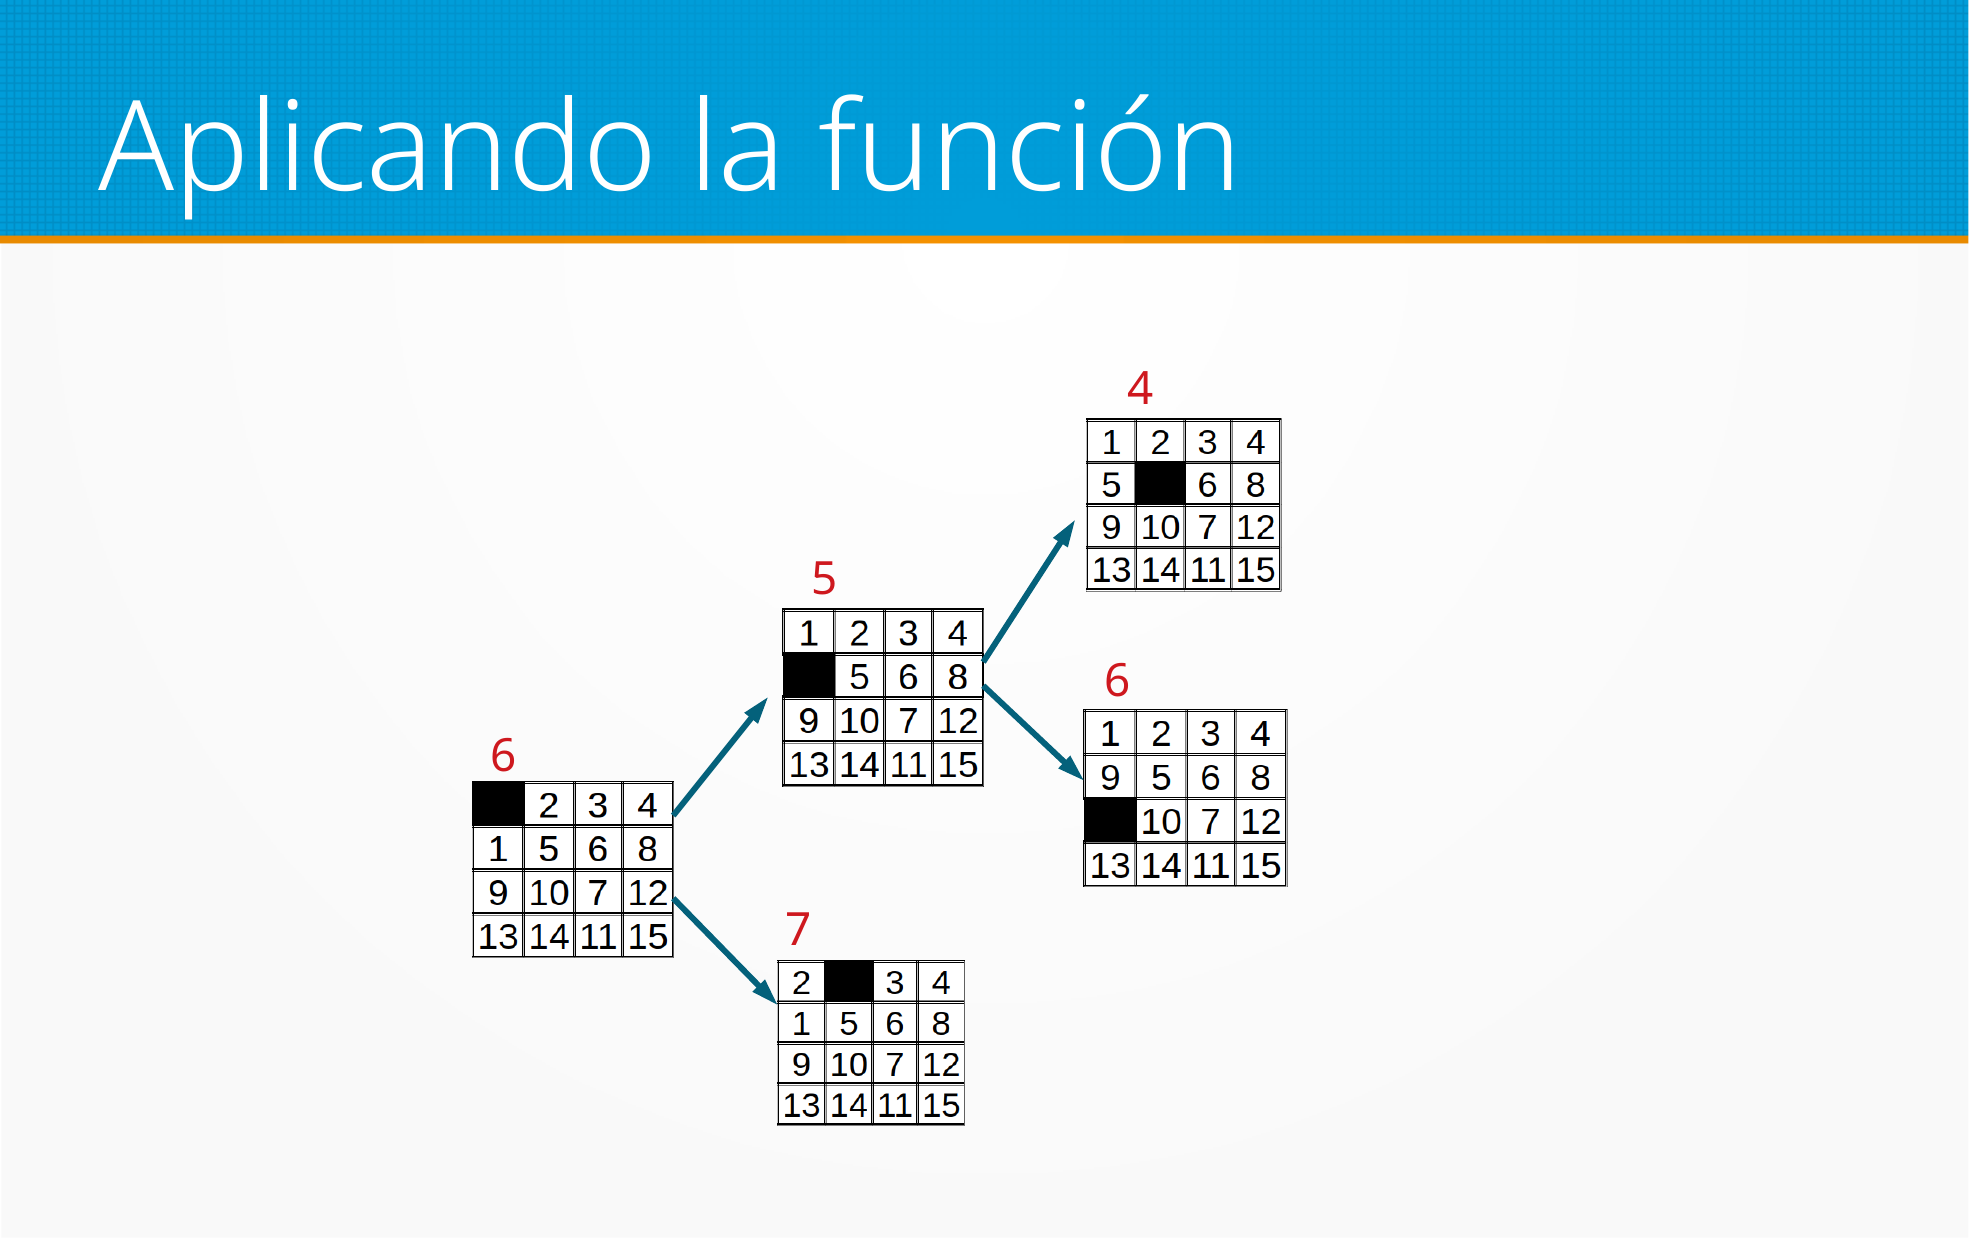

# Aplicando la función
4
5
6
6
7